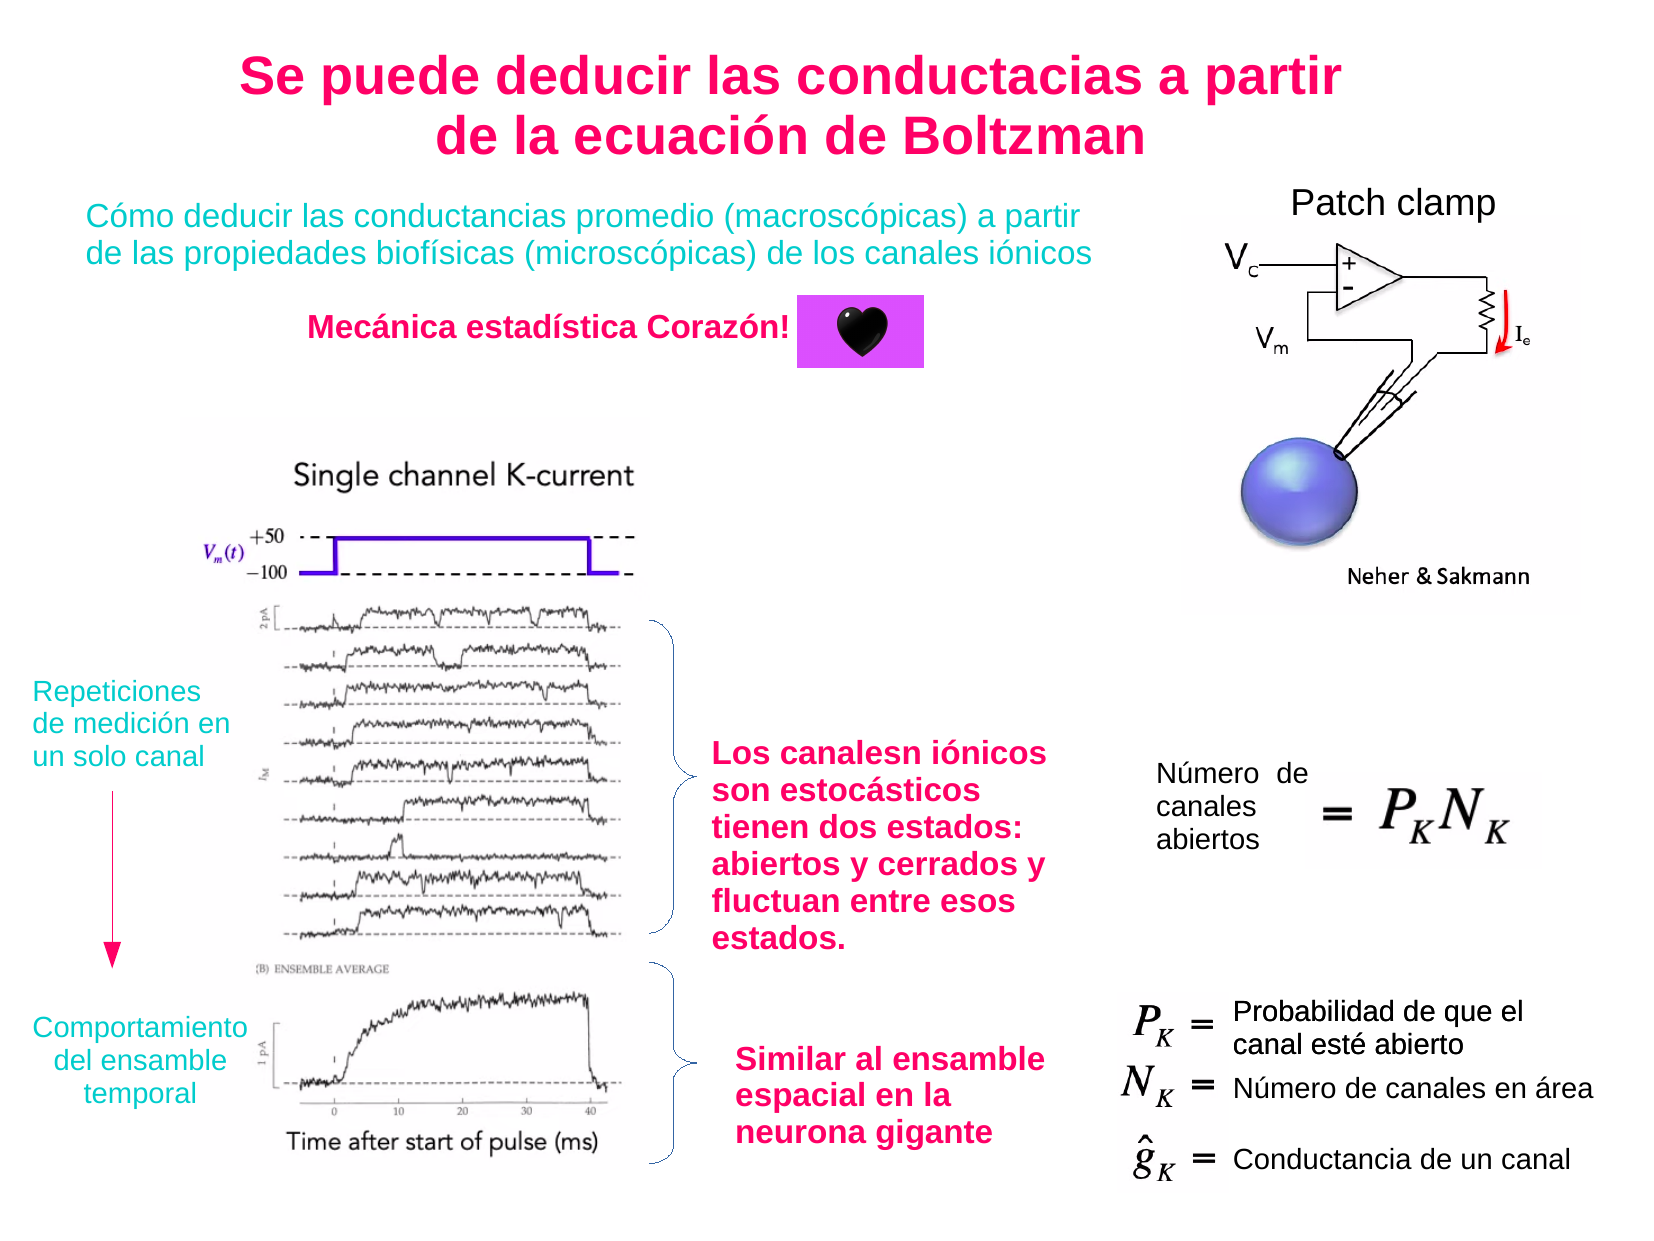

Se puede deducir las conductacias a partir de la ecuación de Boltzman
Cómo deducir las conductancias promedio (macroscópicas) a partir de las propiedades biofísicas (microscópicas) de los canales iónicos
			Mecánica estadística Corazón!
Patch clamp
Repeticiones de medición en un solo canal
Los canalesn iónicos son estocásticos tienen dos estados: abiertos y cerrados y fluctuan entre esos estados.
Comportamiento del ensamble temporal
Similar al ensamble espacial en la neurona gigante
Número de canales abiertos
Probabilidad de que el canal esté abierto
Probabilidad de que el canal esté abierto
Número de canales en área
Conductancia de un canal